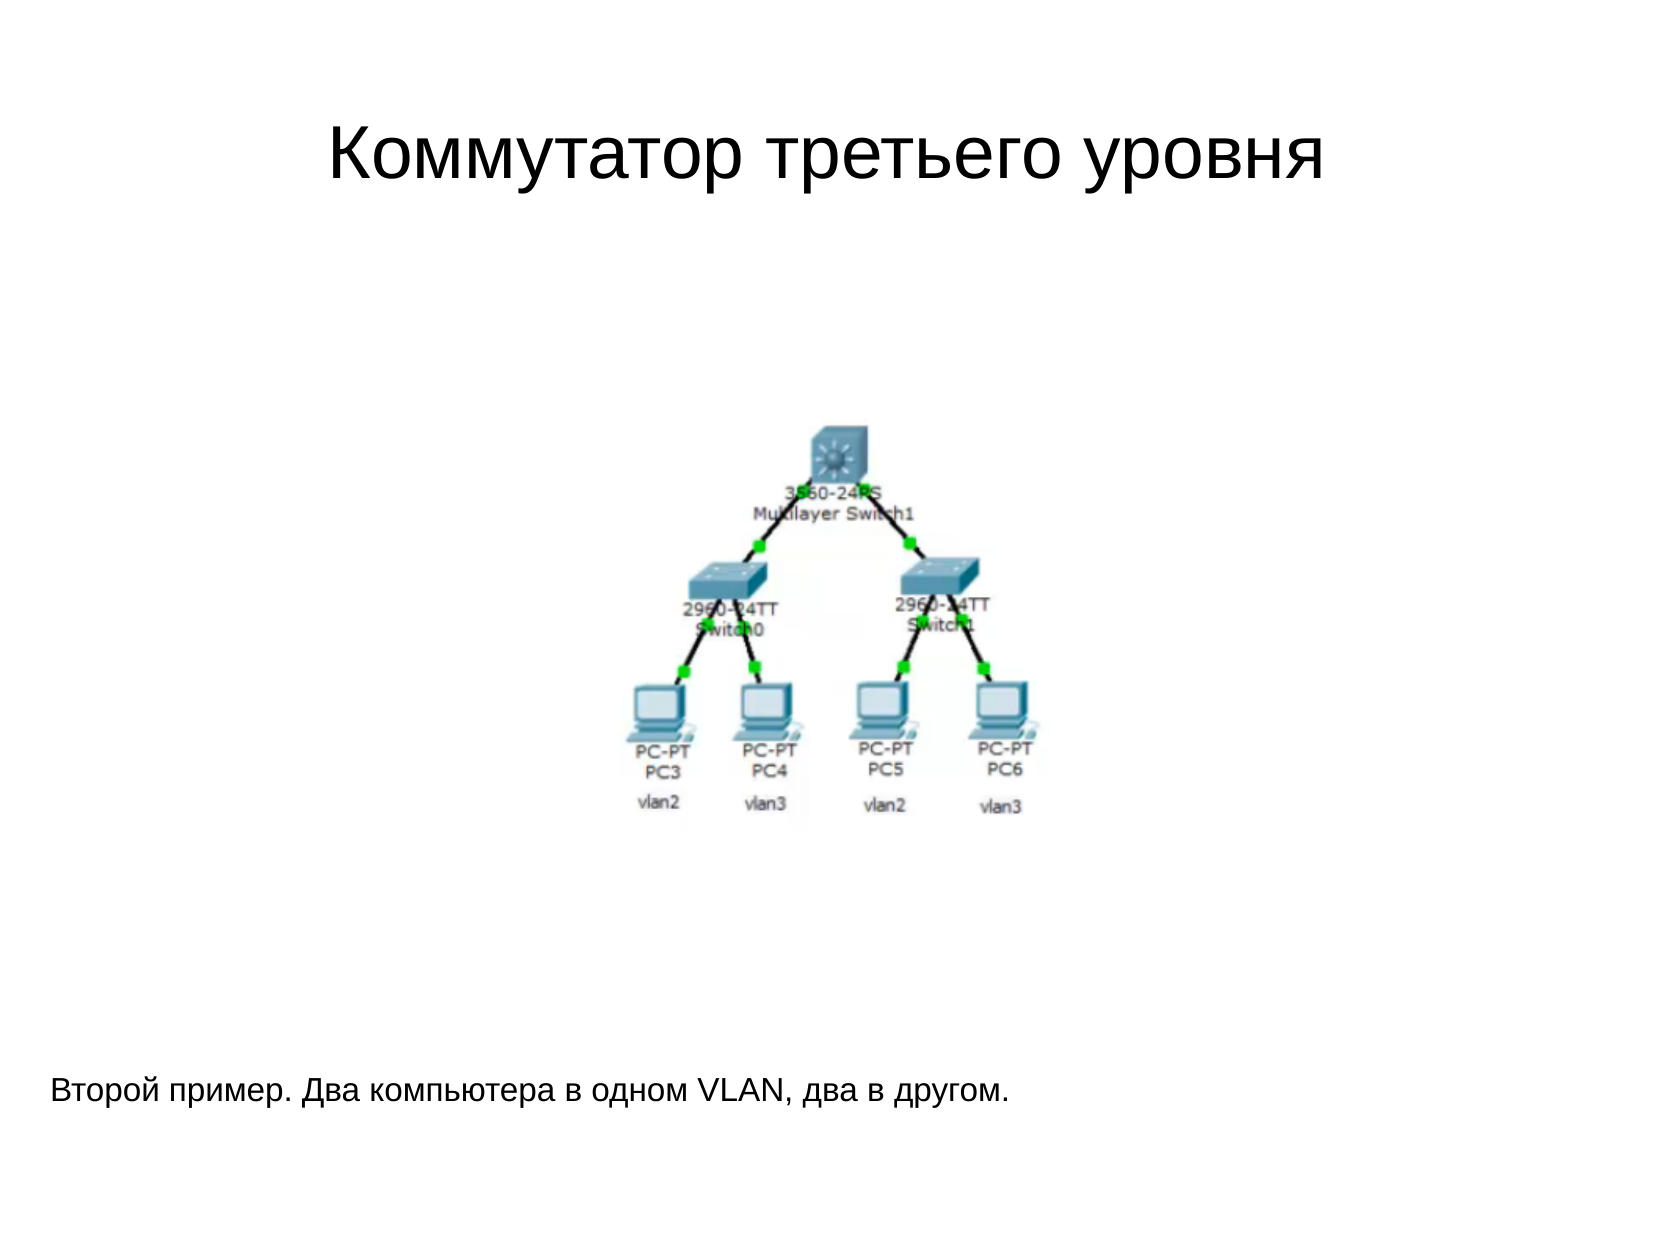

# Коммутатор третьего уровня
Второй пример. Два компьютера в одном VLAN, два в другом.